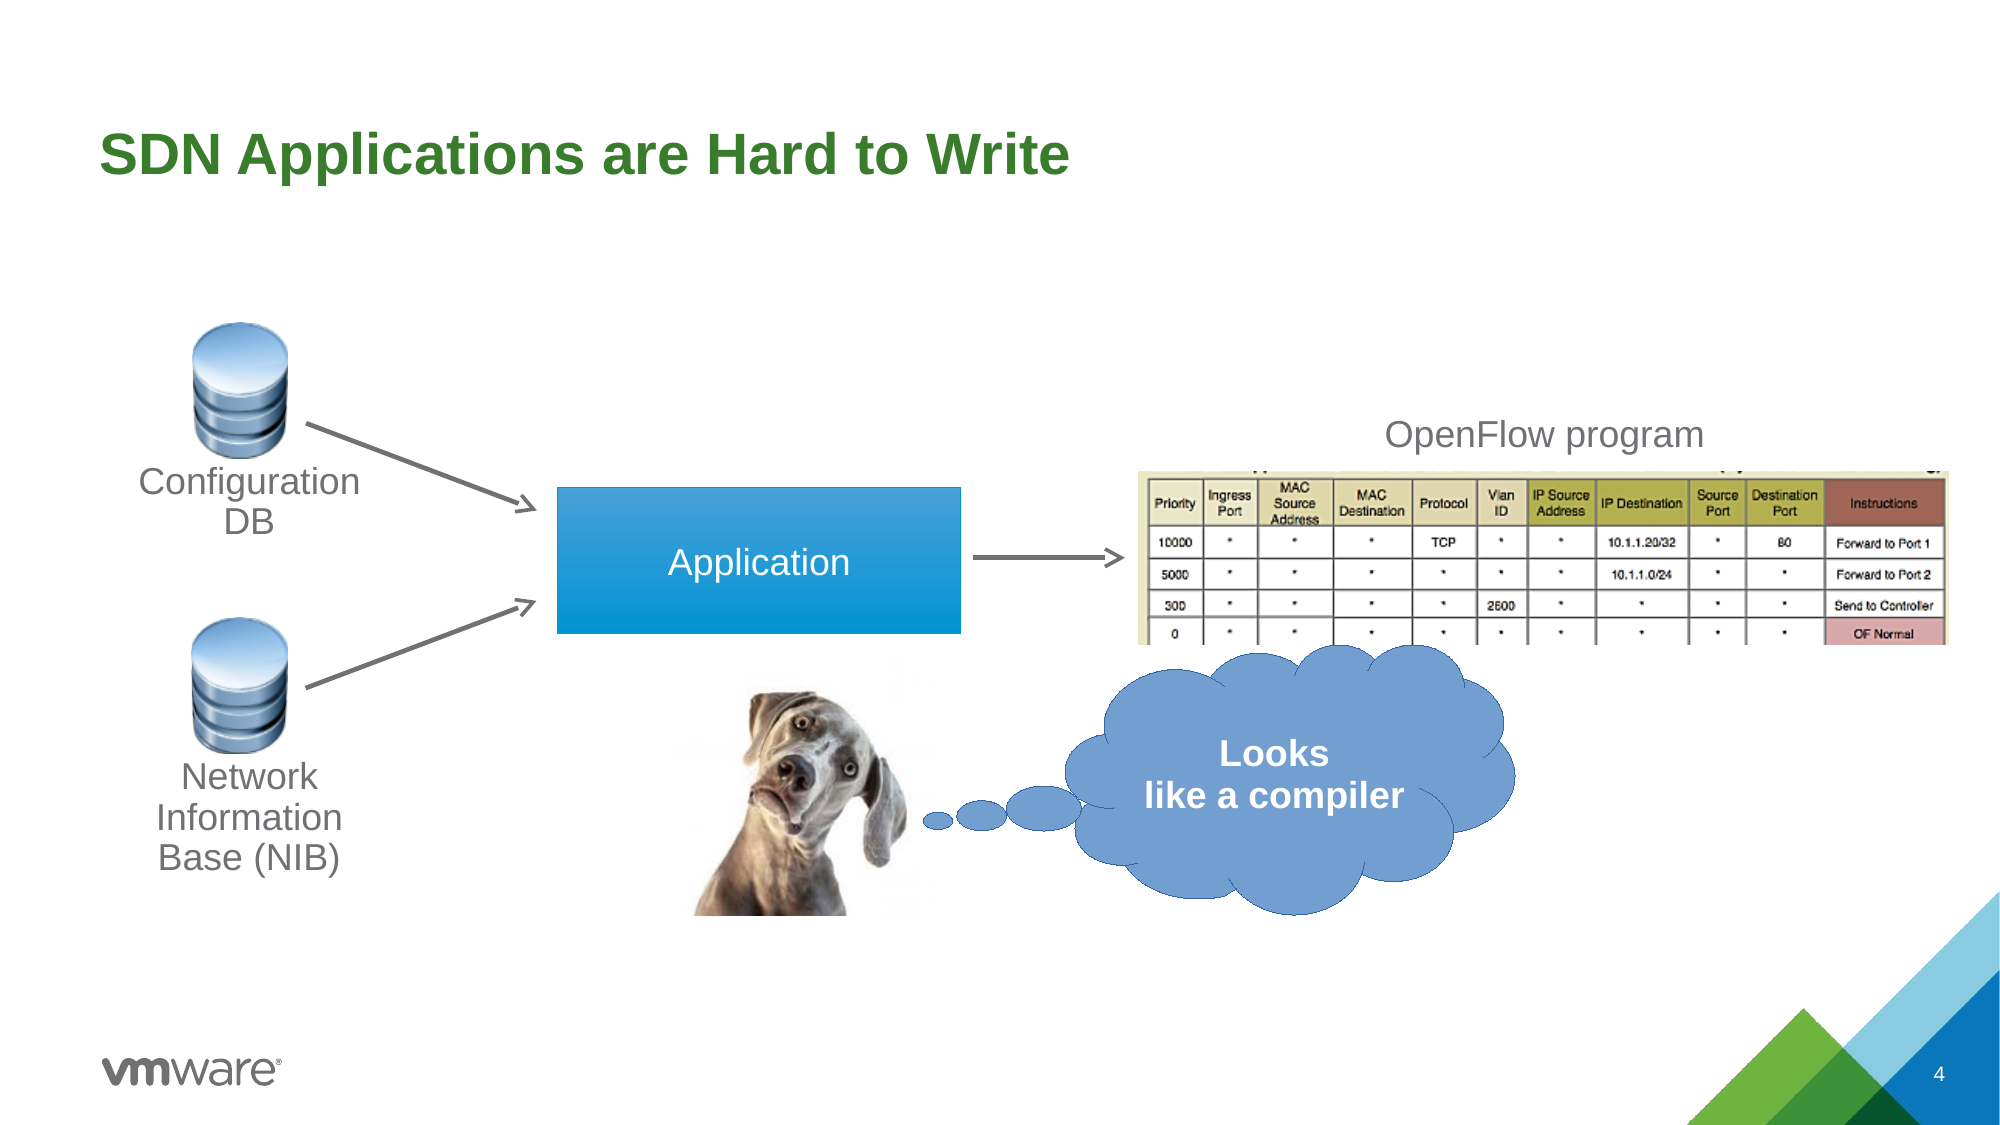

# SDN Applications are Hard to Write
OpenFlow program
Configuration
DB
Application
Looks
like a compiler
Network Information Base (NIB)